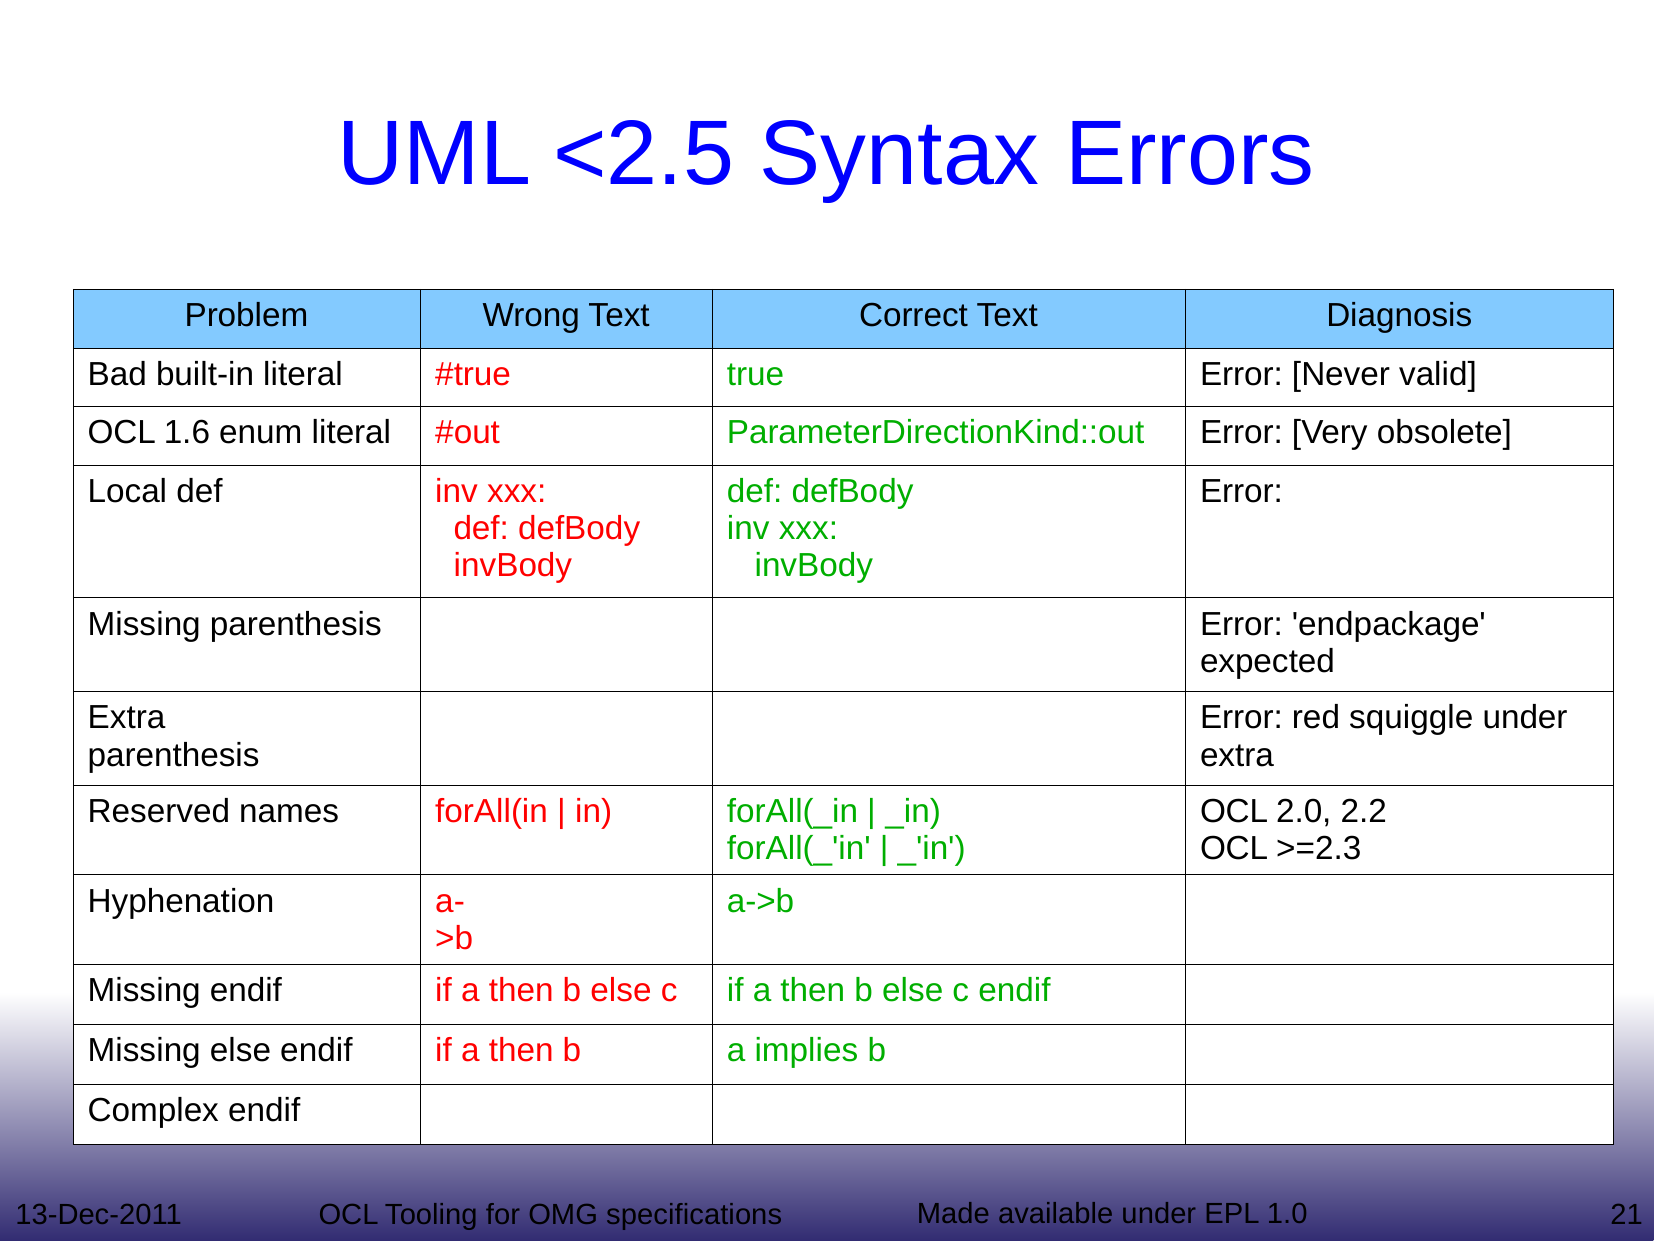

# UML <2.5 Syntax Errors
| Problem | Wrong Text | Correct Text | Diagnosis |
| --- | --- | --- | --- |
| Bad built-in literal | #true | true | Error: [Never valid] |
| OCL 1.6 enum literal | #out | ParameterDirectionKind::out | Error: [Very obsolete] |
| Local def | inv xxx: def: defBody invBody | def: defBody inv xxx: invBody | Error: |
| Missing parenthesis | | | Error: 'endpackage' expected |
| Extra parenthesis | | | Error: red squiggle under extra |
| Reserved names | forAll(in | in) | forAll(\_in | \_in) forAll(\_'in' | \_'in') | OCL 2.0, 2.2 OCL >=2.3 |
| Hyphenation | a- >b | a->b | |
| Missing endif | if a then b else c | if a then b else c endif | |
| Missing else endif | if a then b | a implies b | |
| Complex endif | | | |
13-Dec-2011
OCL Tooling for OMG specifications
21